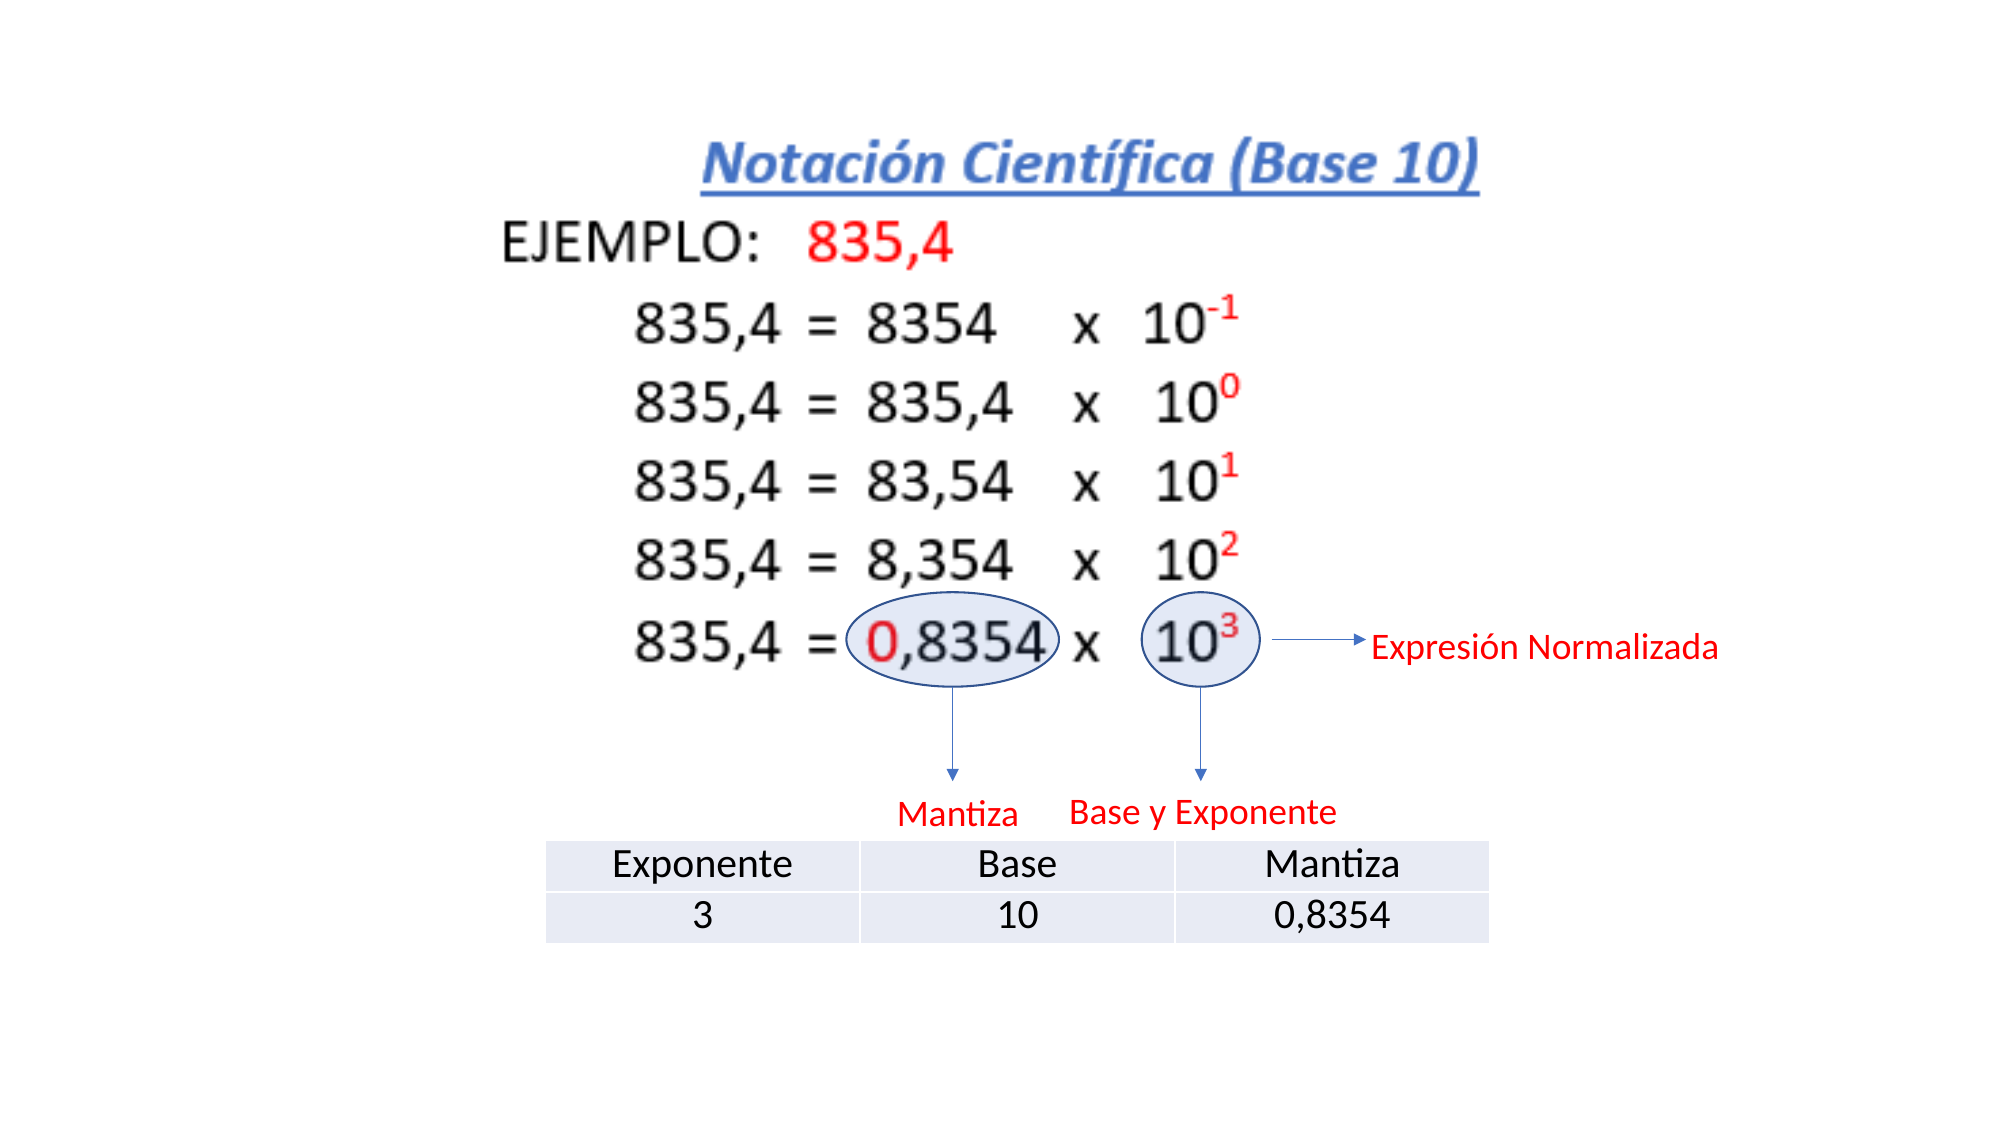

Expresión Normalizada
Base y Exponente
Mantiza
| Exponente | Base | Mantiza |
| --- | --- | --- |
| 3 | 10 | 0,8354 |